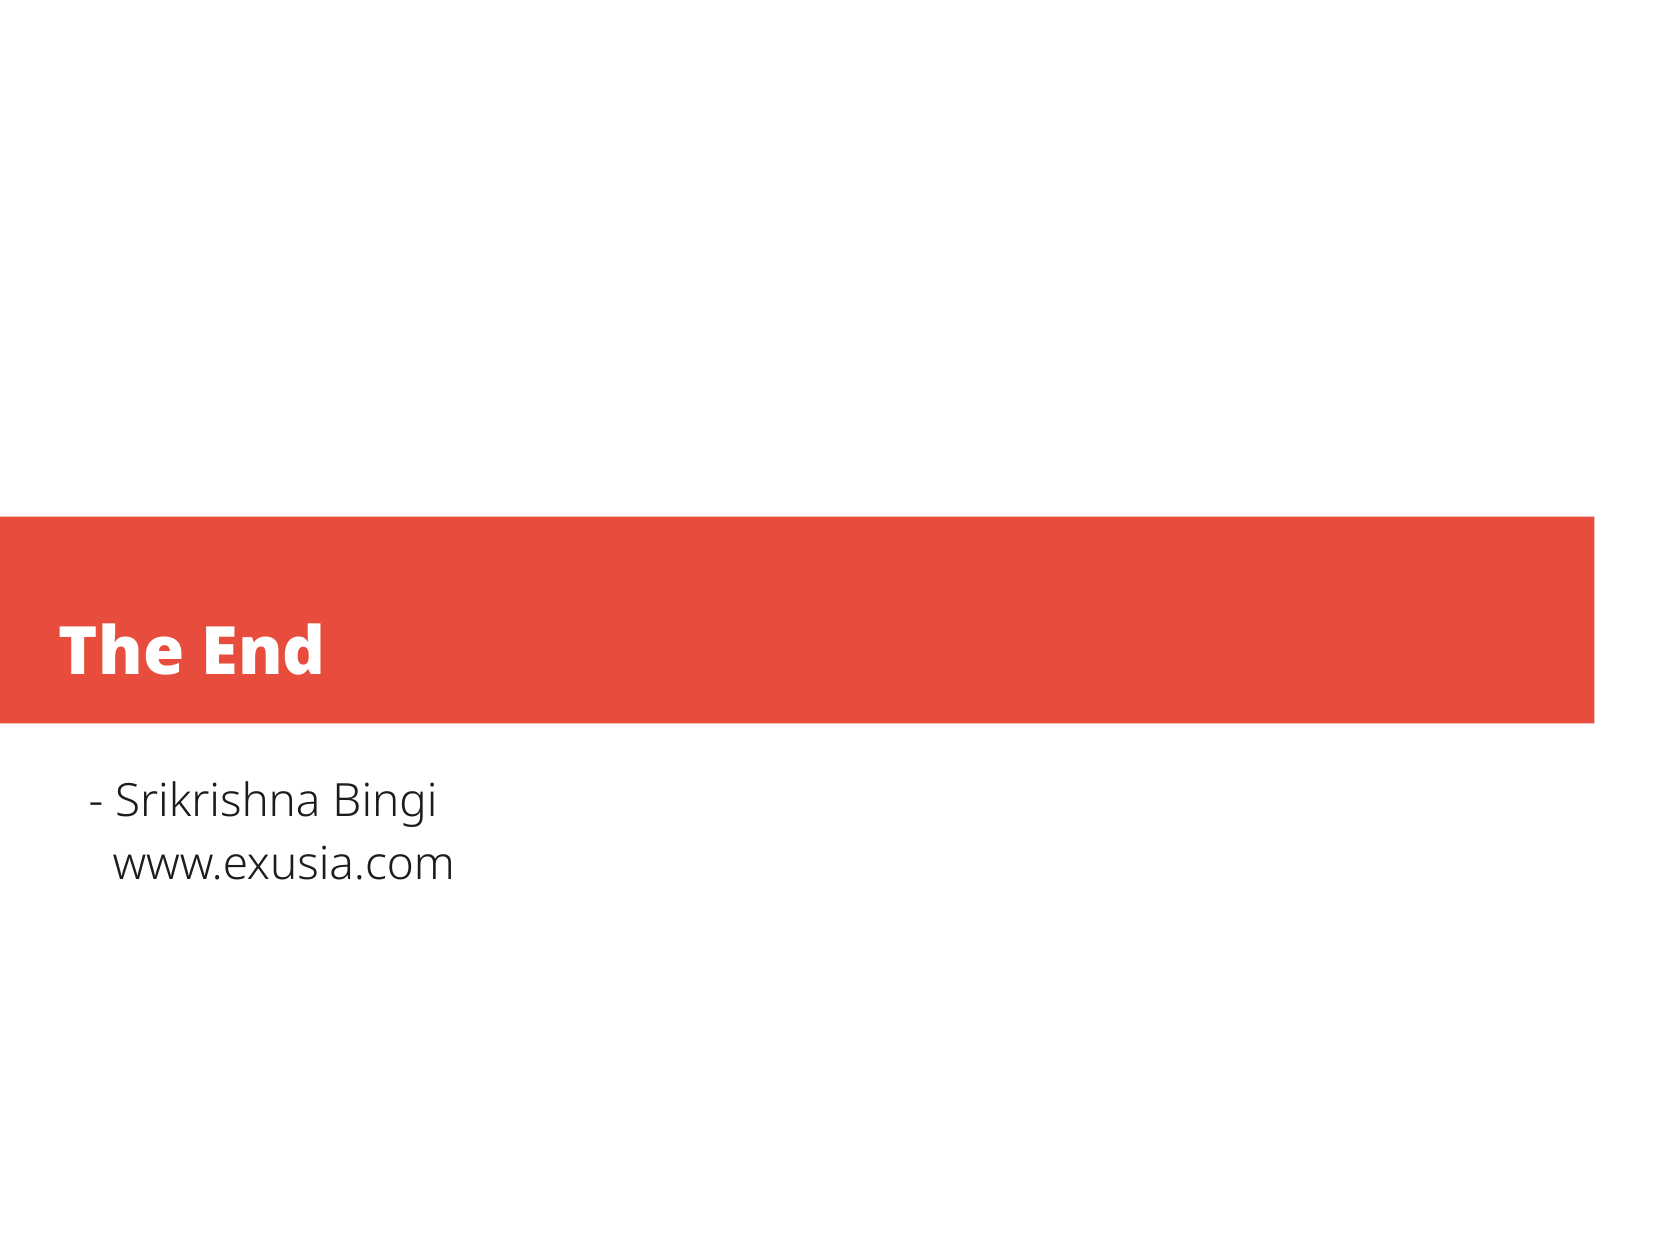

# The End
- Srikrishna Bingi
 www.exusia.com